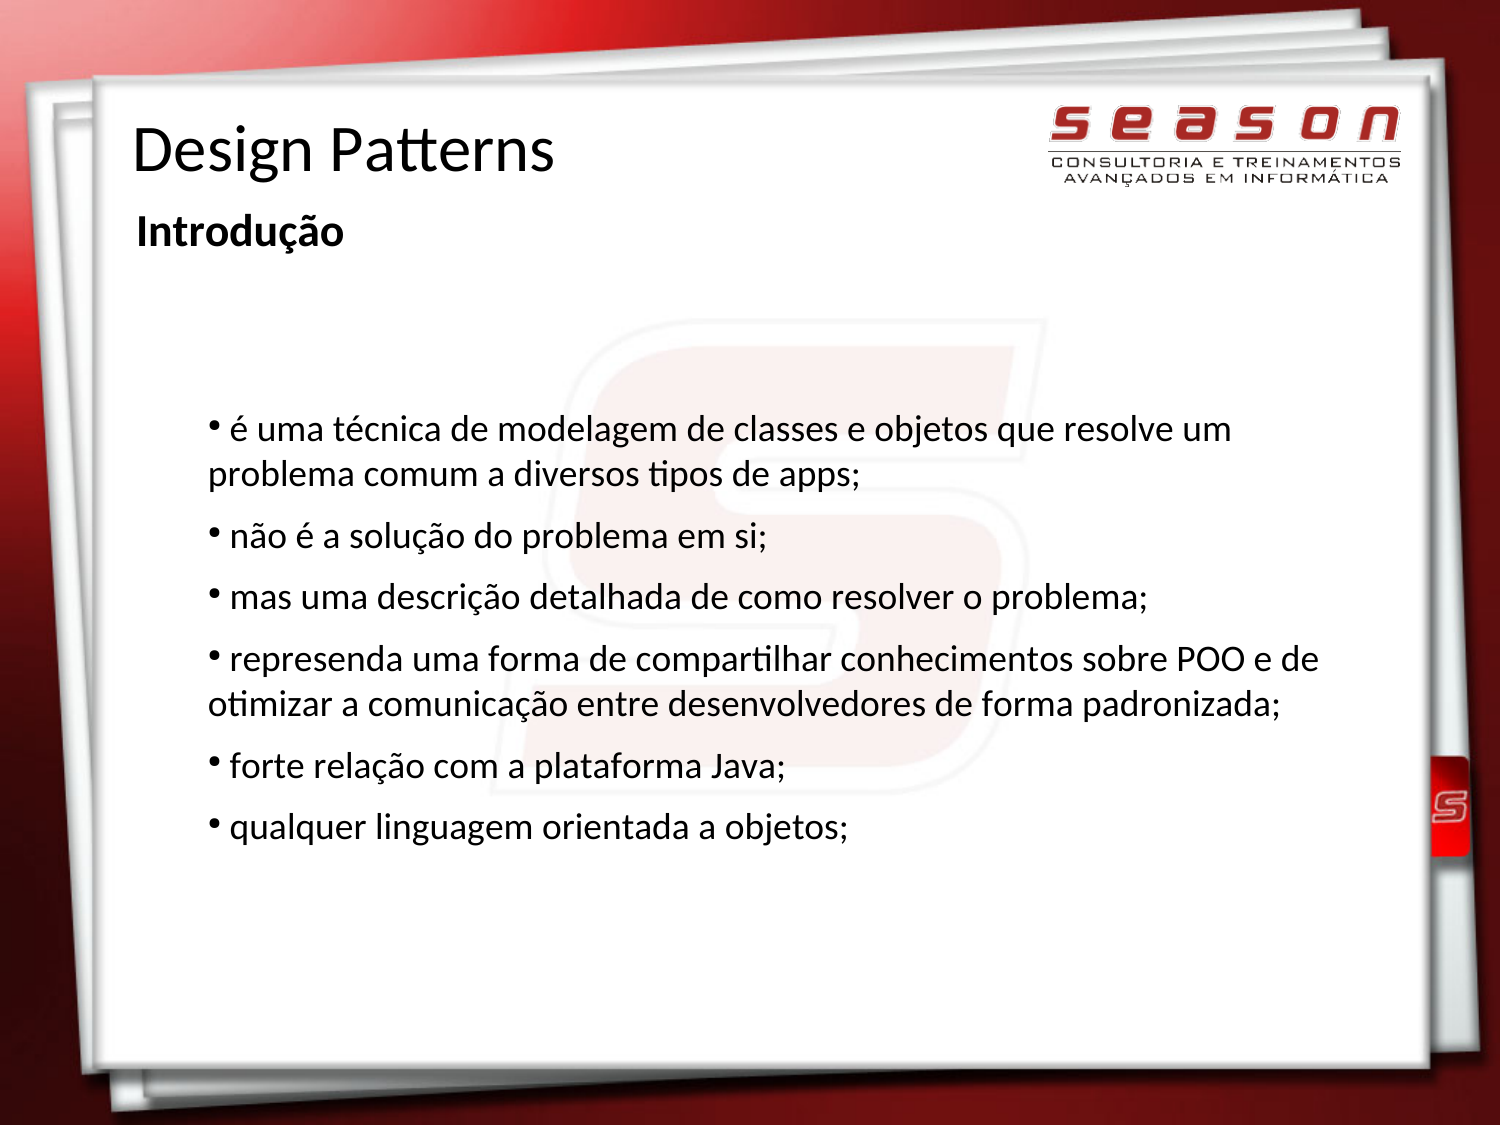

# Design Patterns
Introdução
 é uma técnica de modelagem de classes e objetos que resolve um problema comum a diversos tipos de apps;
 não é a solução do problema em si;
 mas uma descrição detalhada de como resolver o problema;
 represenda uma forma de compartilhar conhecimentos sobre POO e de otimizar a comunicação entre desenvolvedores de forma padronizada;
 forte relação com a plataforma Java;
 qualquer linguagem orientada a objetos;